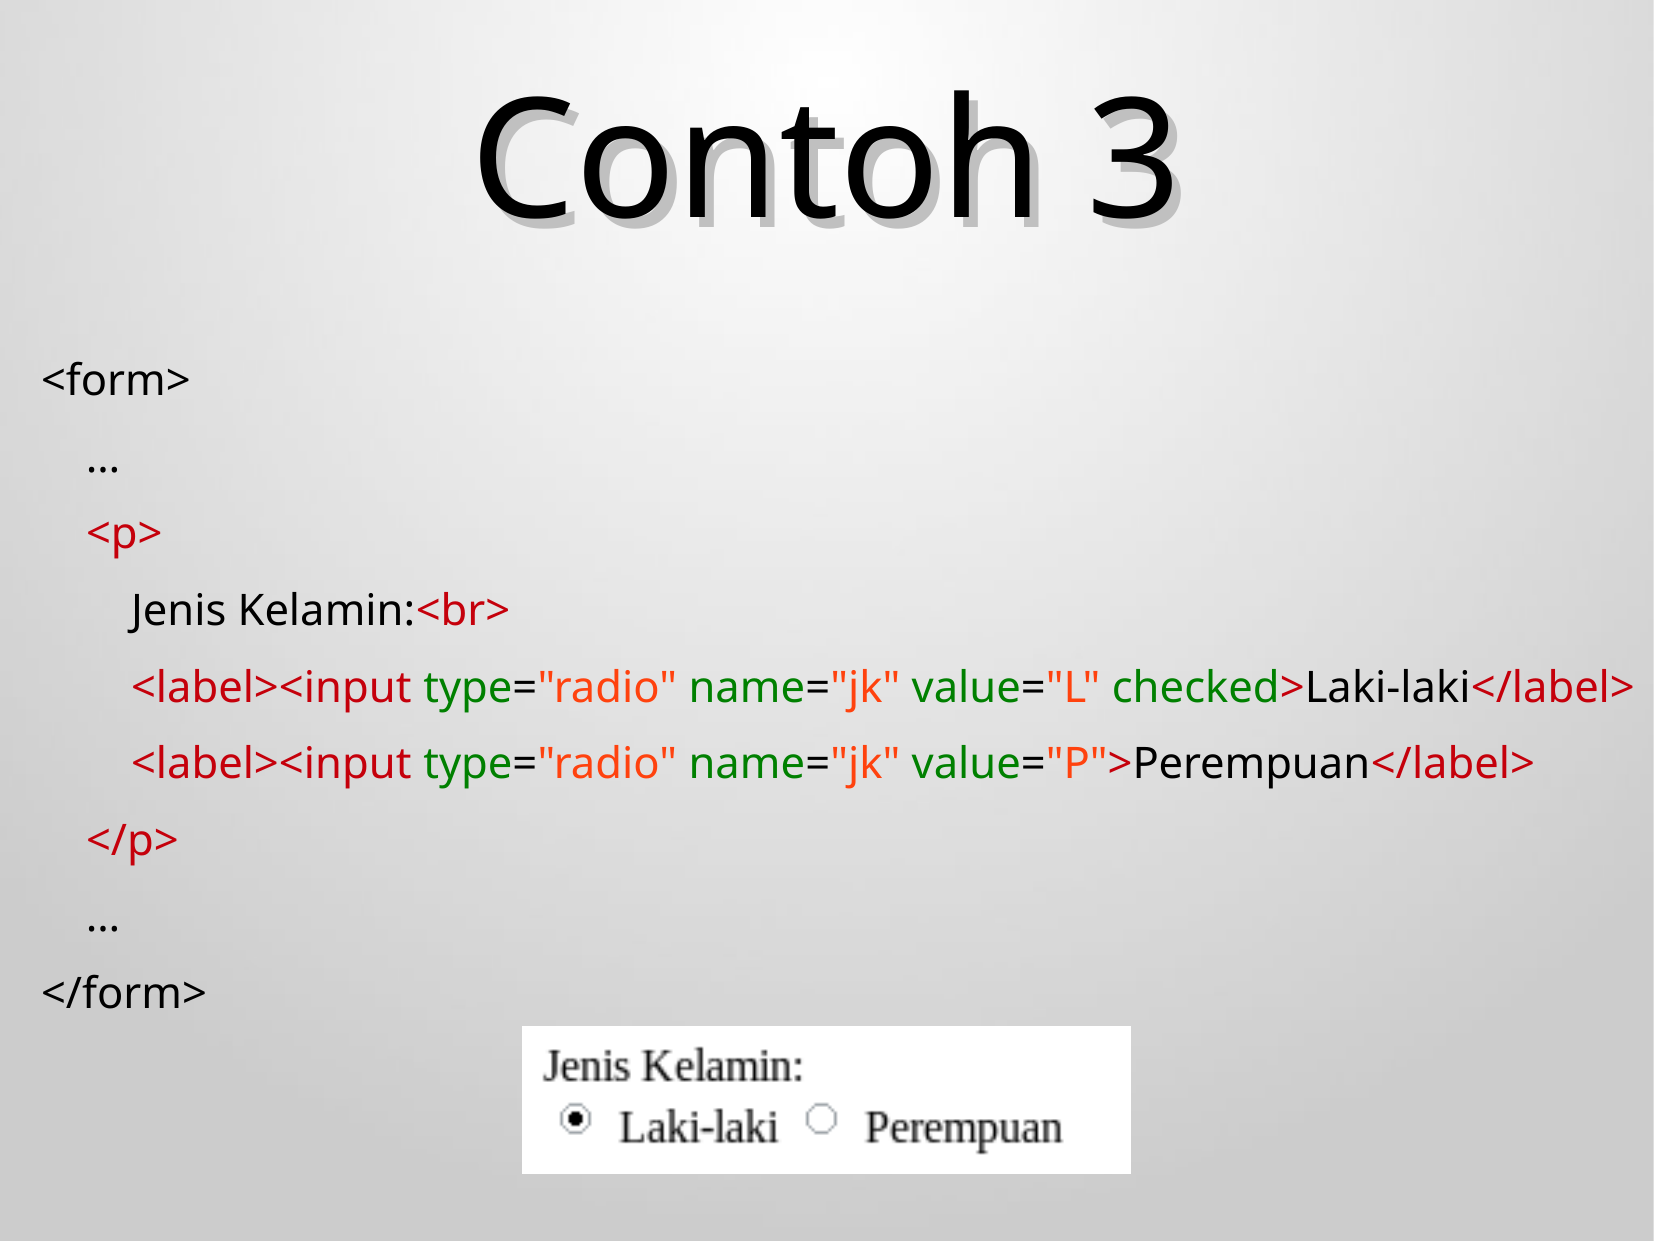

# Contoh 3
<form>
 …
 <p>
 Jenis Kelamin:<br>
 <label><input type="radio" name="jk" value="L" checked>Laki-laki</label>
 <label><input type="radio" name="jk" value="P">Perempuan</label>
 </p>
 …
</form>